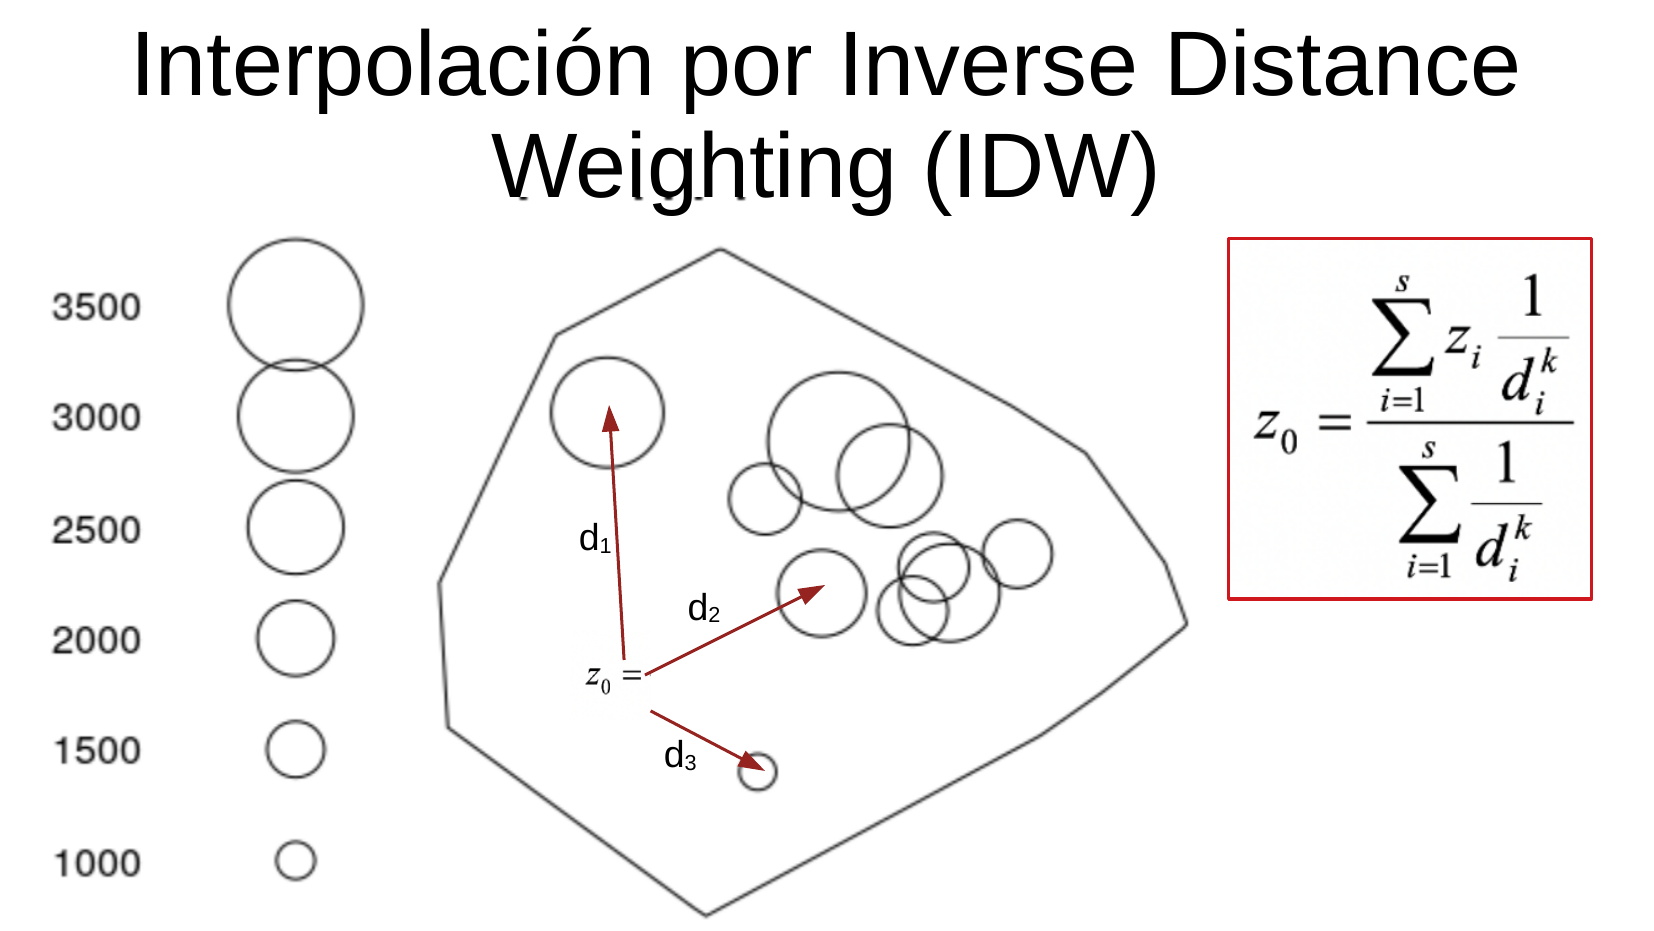

# Interpolación por Inverse Distance Weighting (IDW)
d1
d2
d3